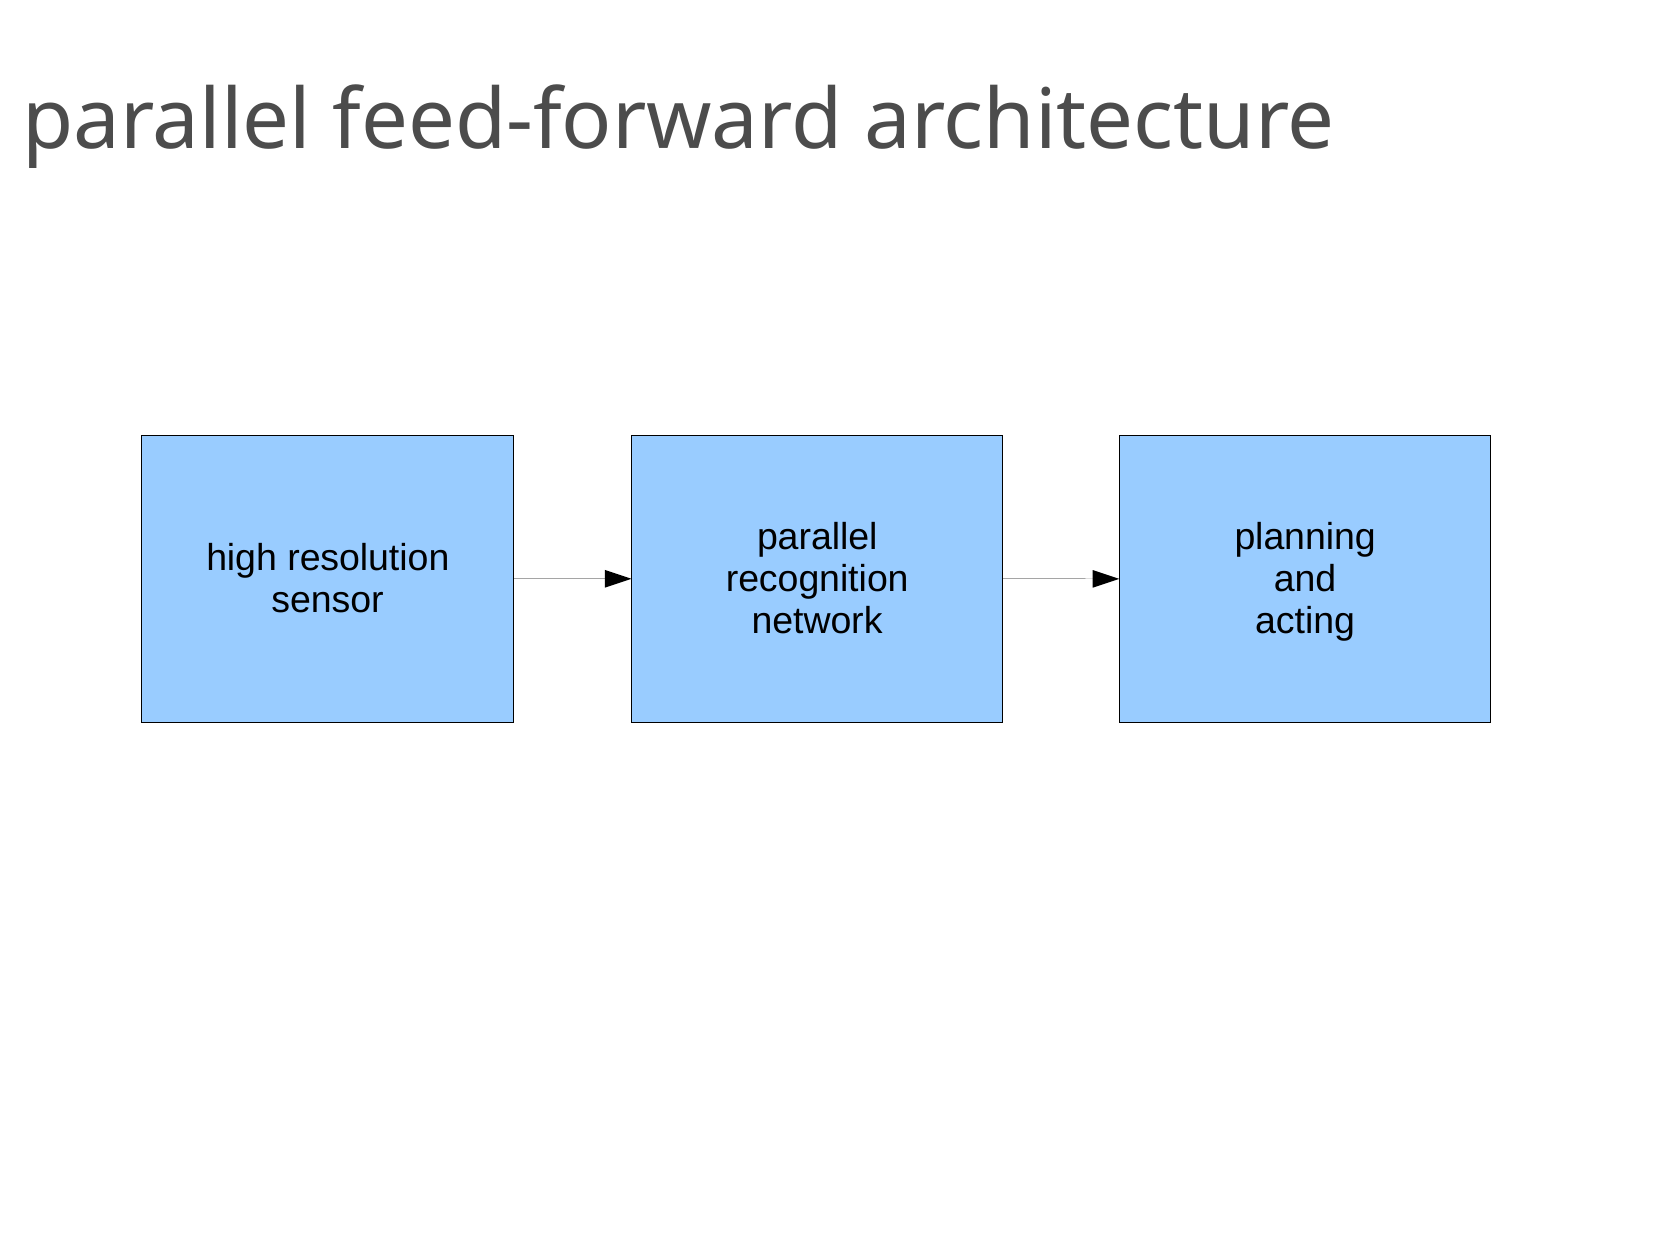

# parallel feed-forward architecture
high resolution
sensor
parallel
recognition
network
planning
and
acting